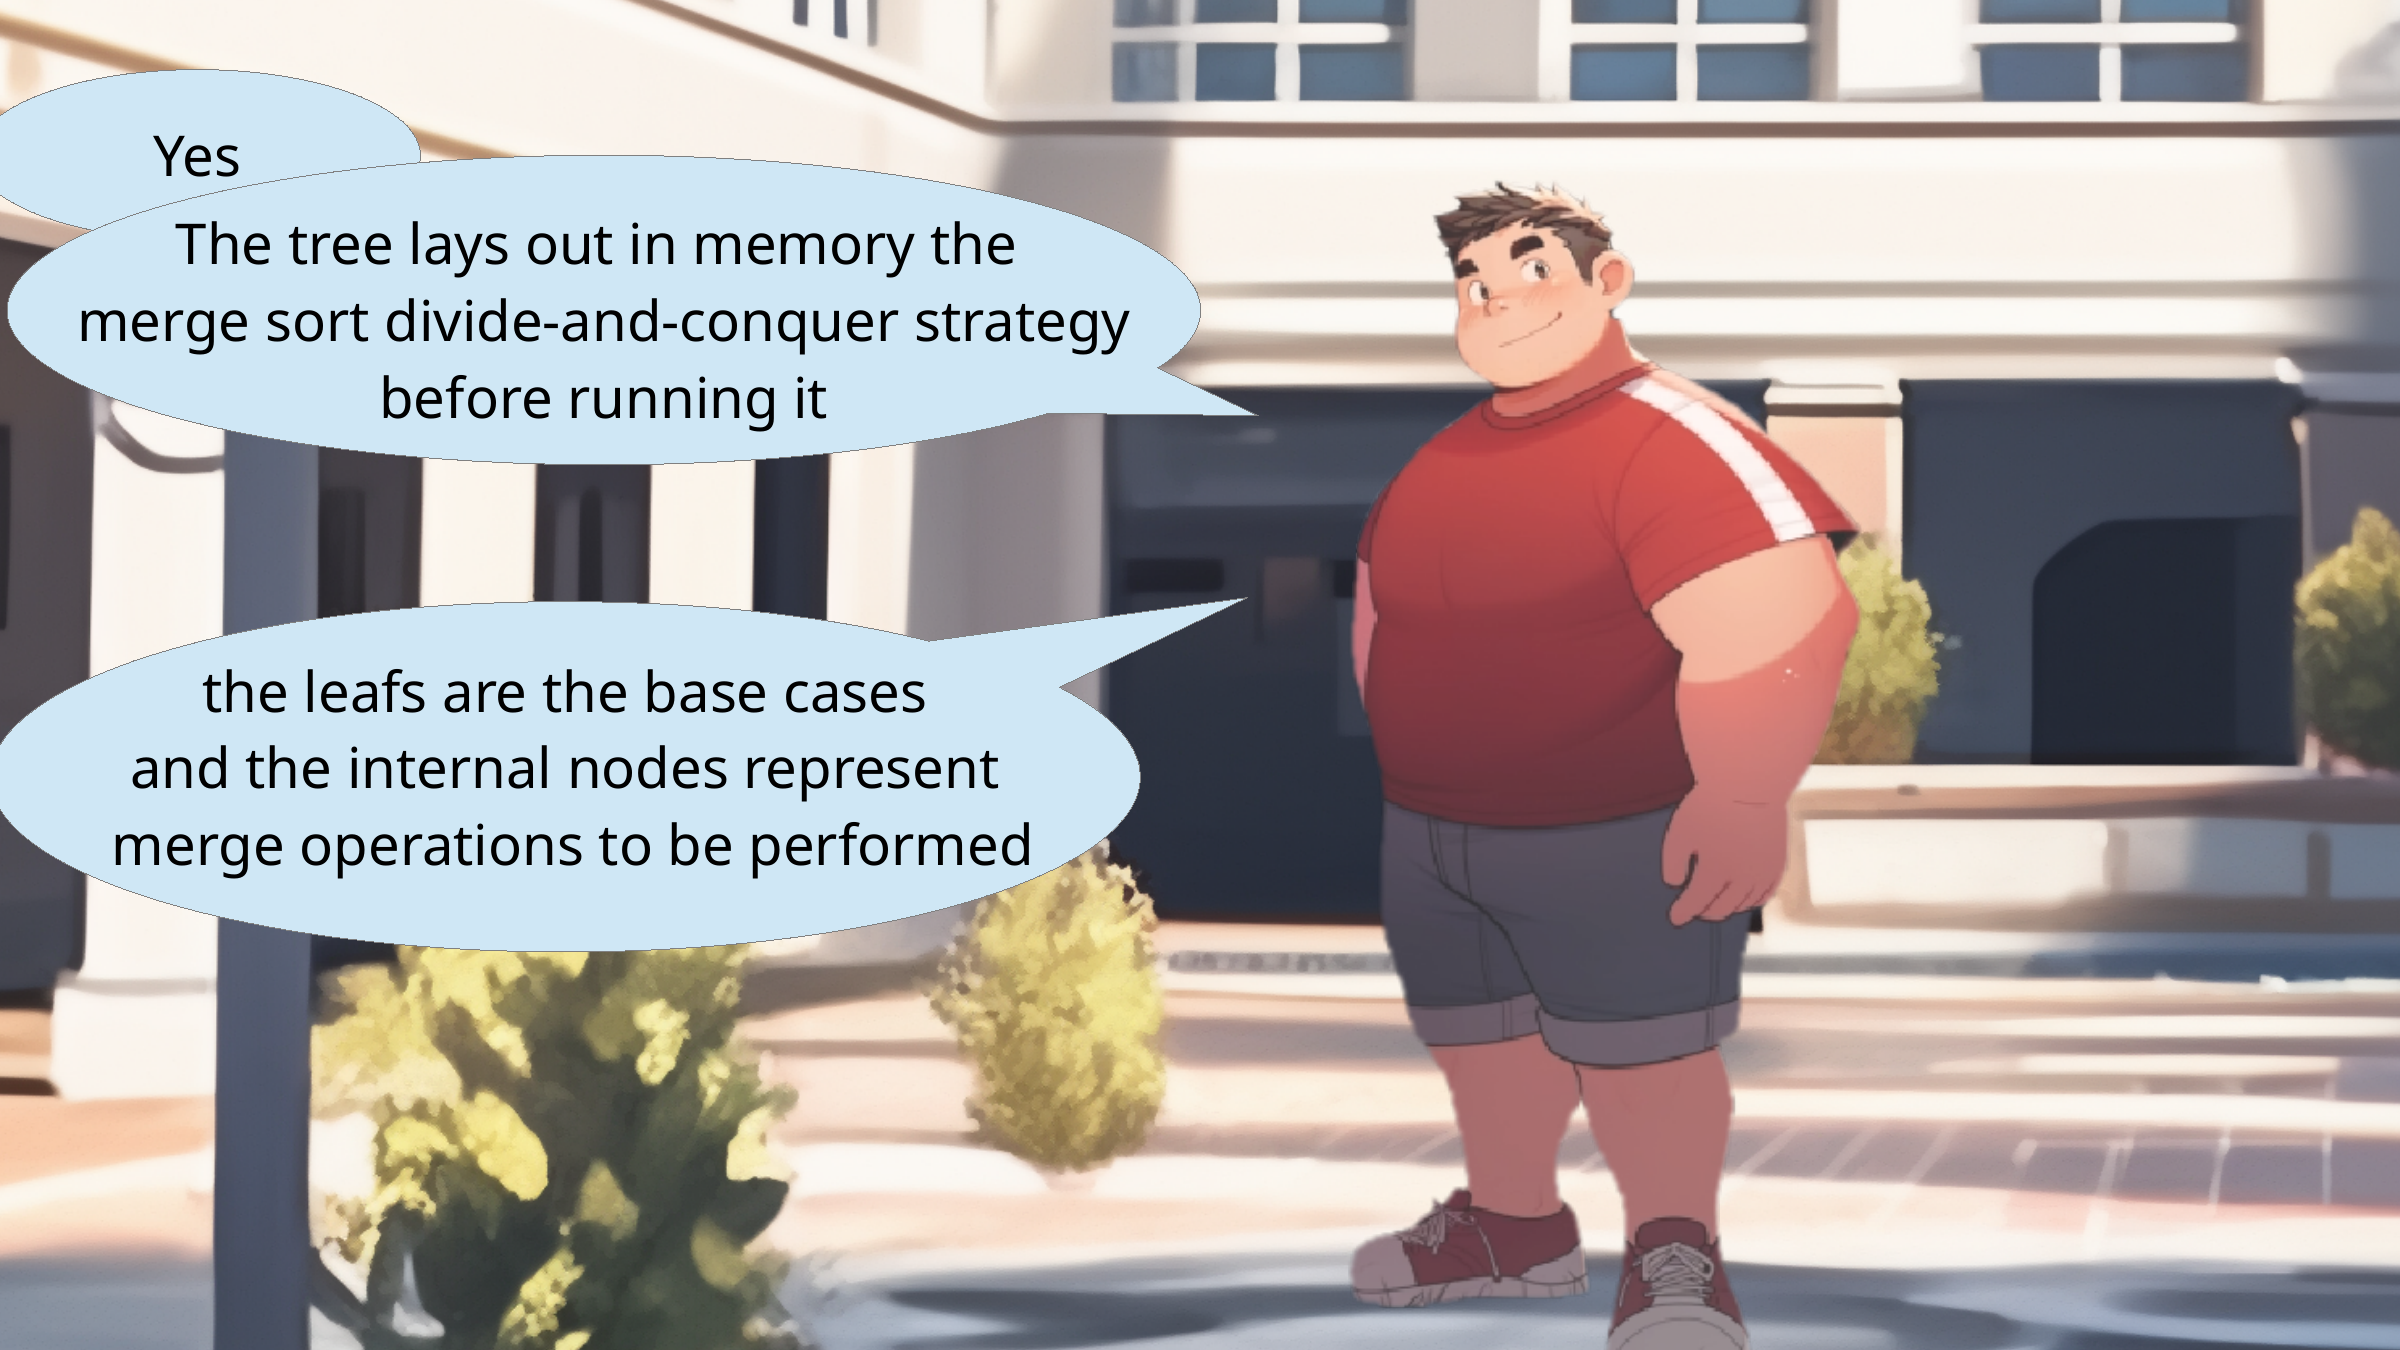

Yes
The tree lays out in memory the
merge sort divide-and-conquer strategy
before running it
the leafs are the base cases
and the internal nodes represent
 merge operations to be performed